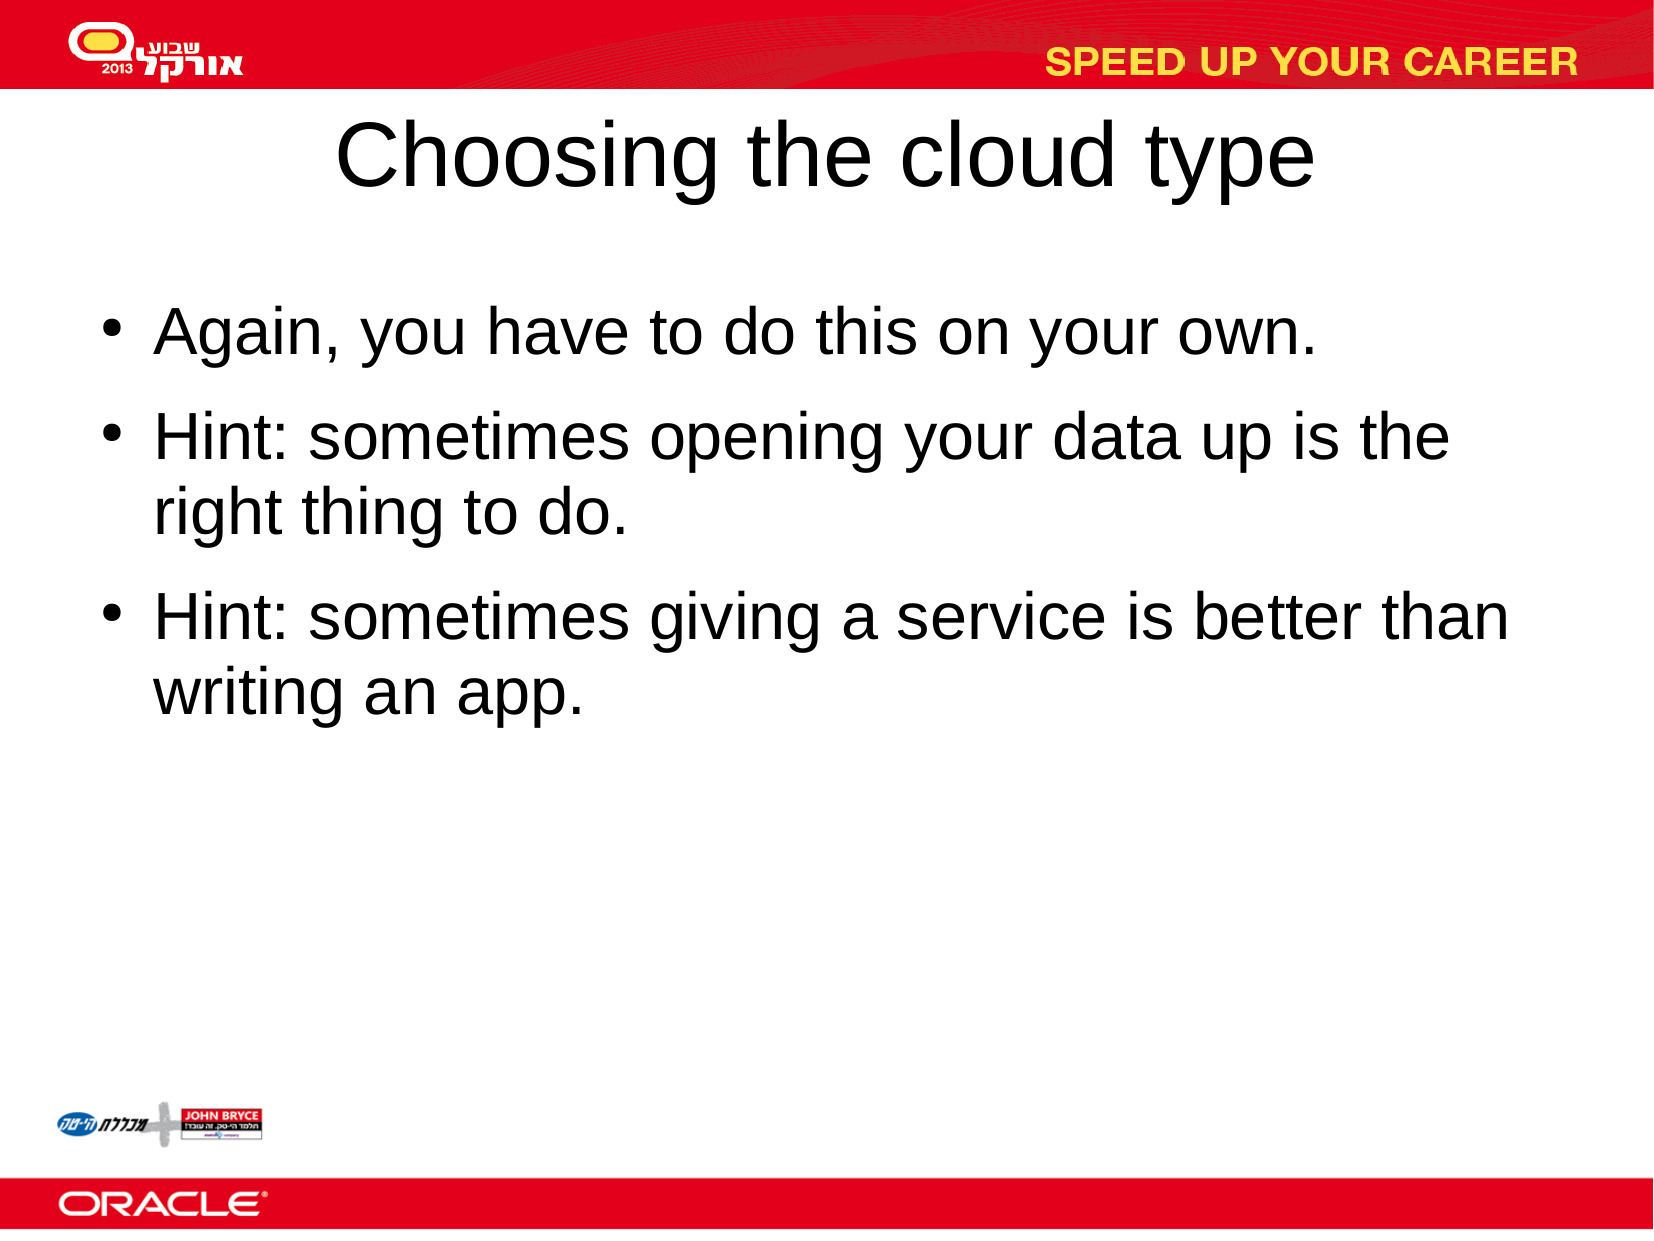

# Choosing the cloud type
Again, you have to do this on your own.
Hint: sometimes opening your data up is the right thing to do.
Hint: sometimes giving a service is better than writing an app.